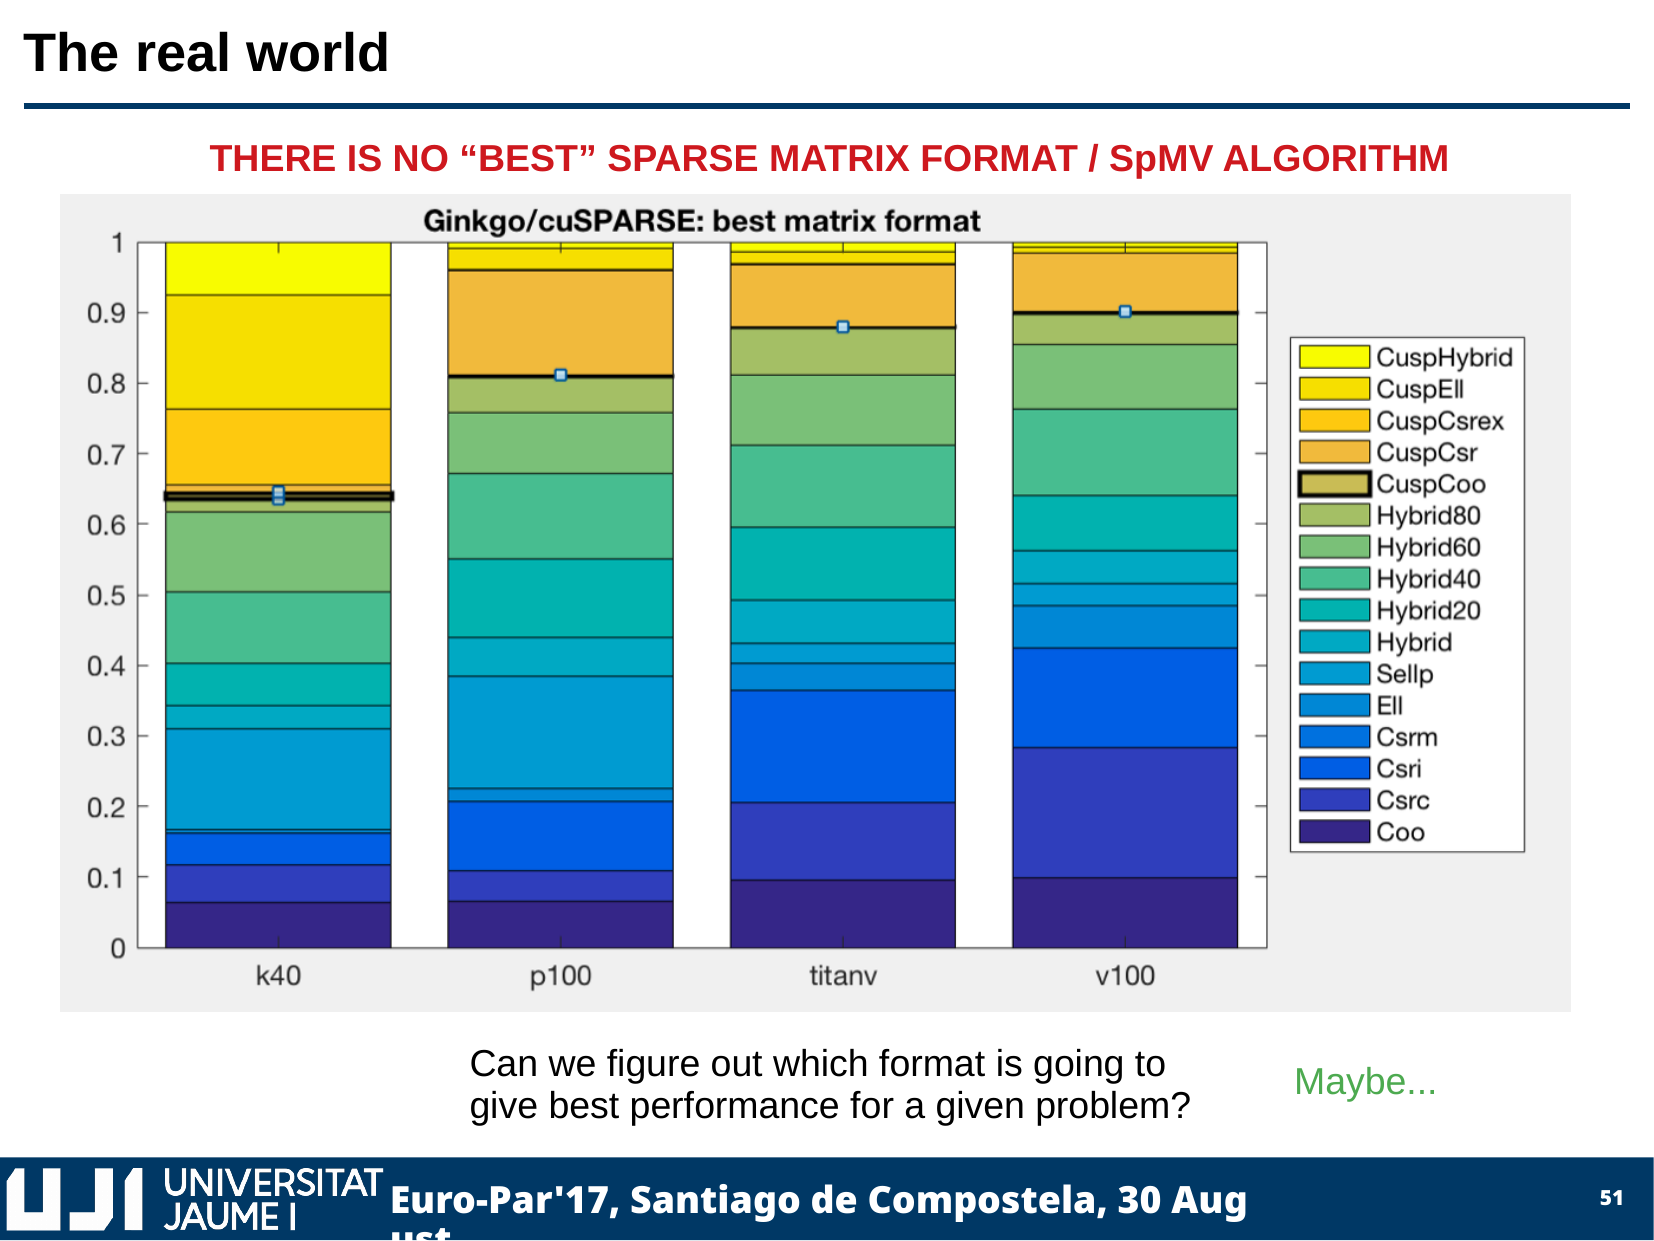

# The real world
THERE IS NO “BEST” SPARSE MATRIX FORMAT / SpMV ALGORITHM
Can we figure out which format is going to give best performance for a given problem?
Maybe...
Euro-Par'17, Santiago de Compostela, 30 August
51